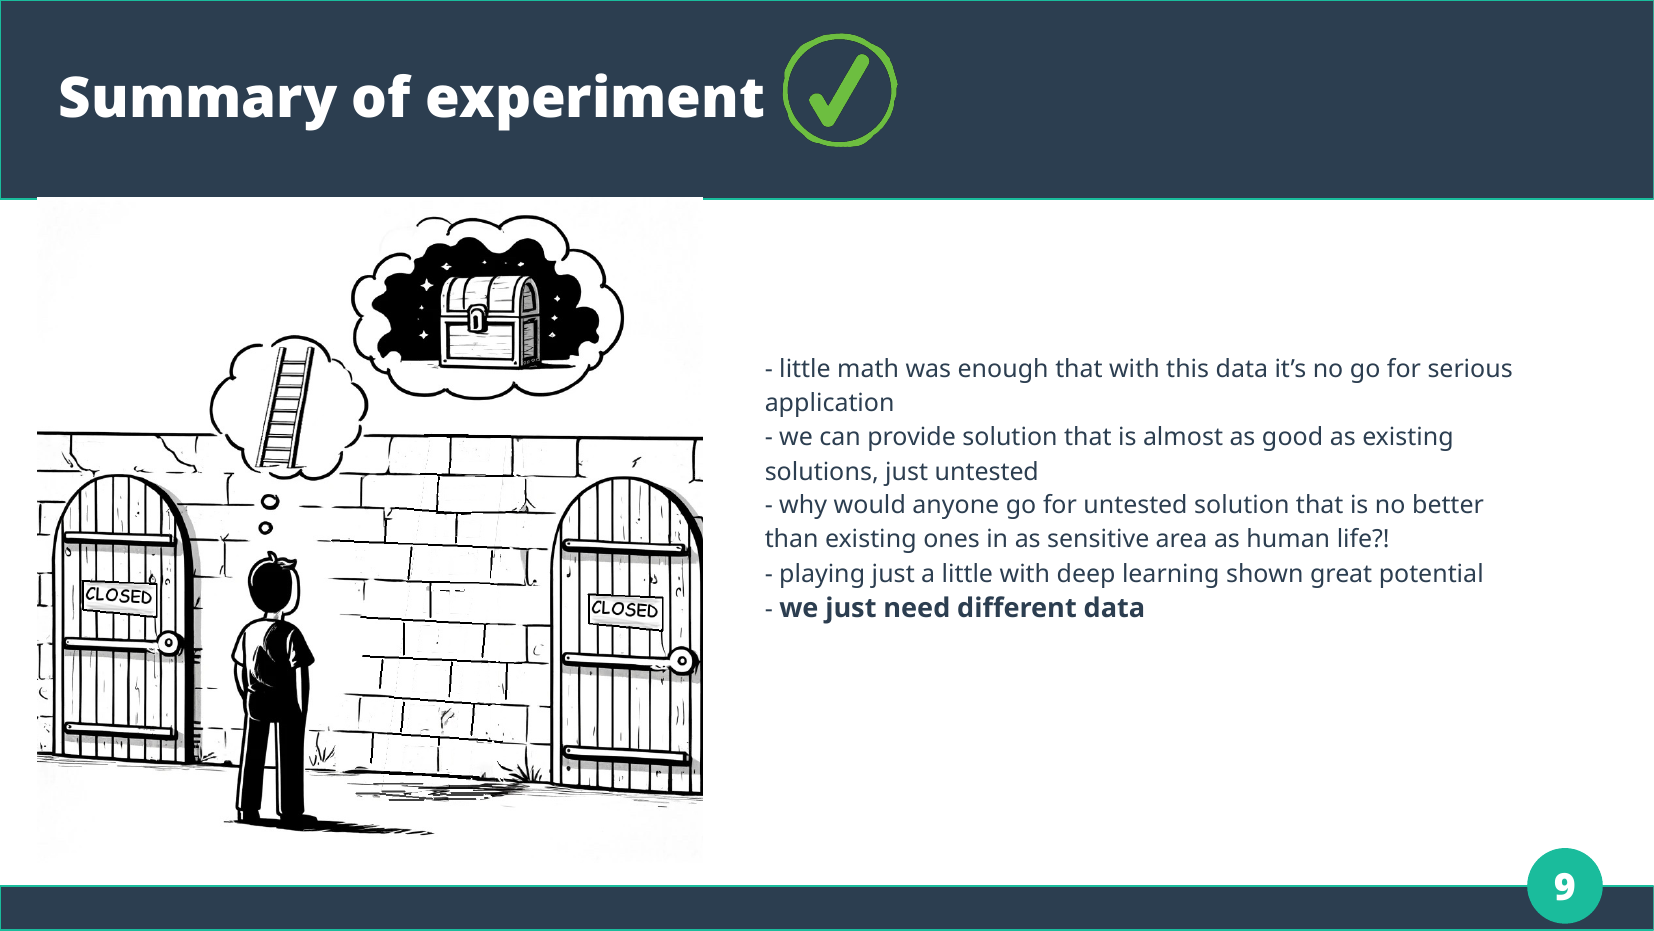

# Summary of experiment
- little math was enough that with this data it’s no go for serious application
- we can provide solution that is almost as good as existing solutions, just untested
- why would anyone go for untested solution that is no better than existing ones in as sensitive area as human life?!
- playing just a little with deep learning shown great potential
- we just need different data
9